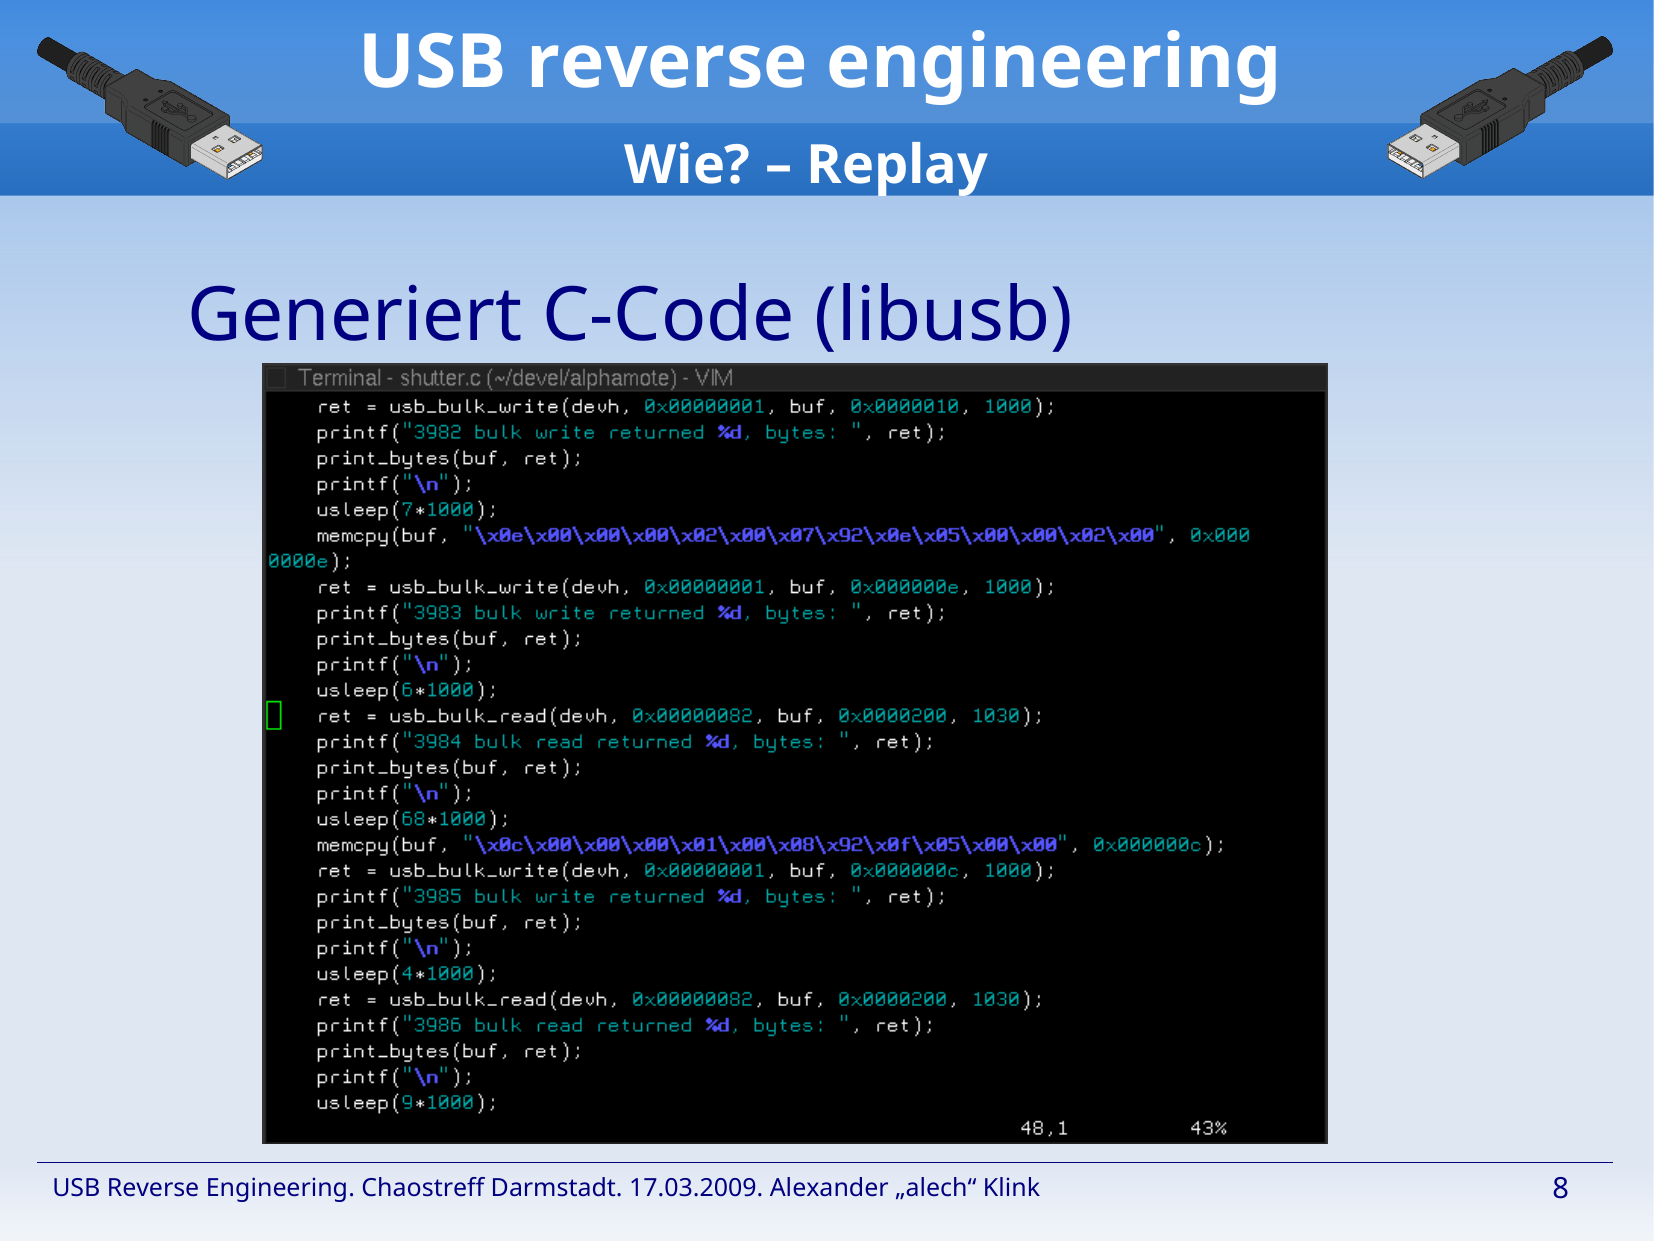

# USB reverse engineering
Wie? – Replay
Generiert C-Code (libusb)
USB Reverse Engineering. Chaostreff Darmstadt. 17.03.2009. Alexander „alech“ Klink